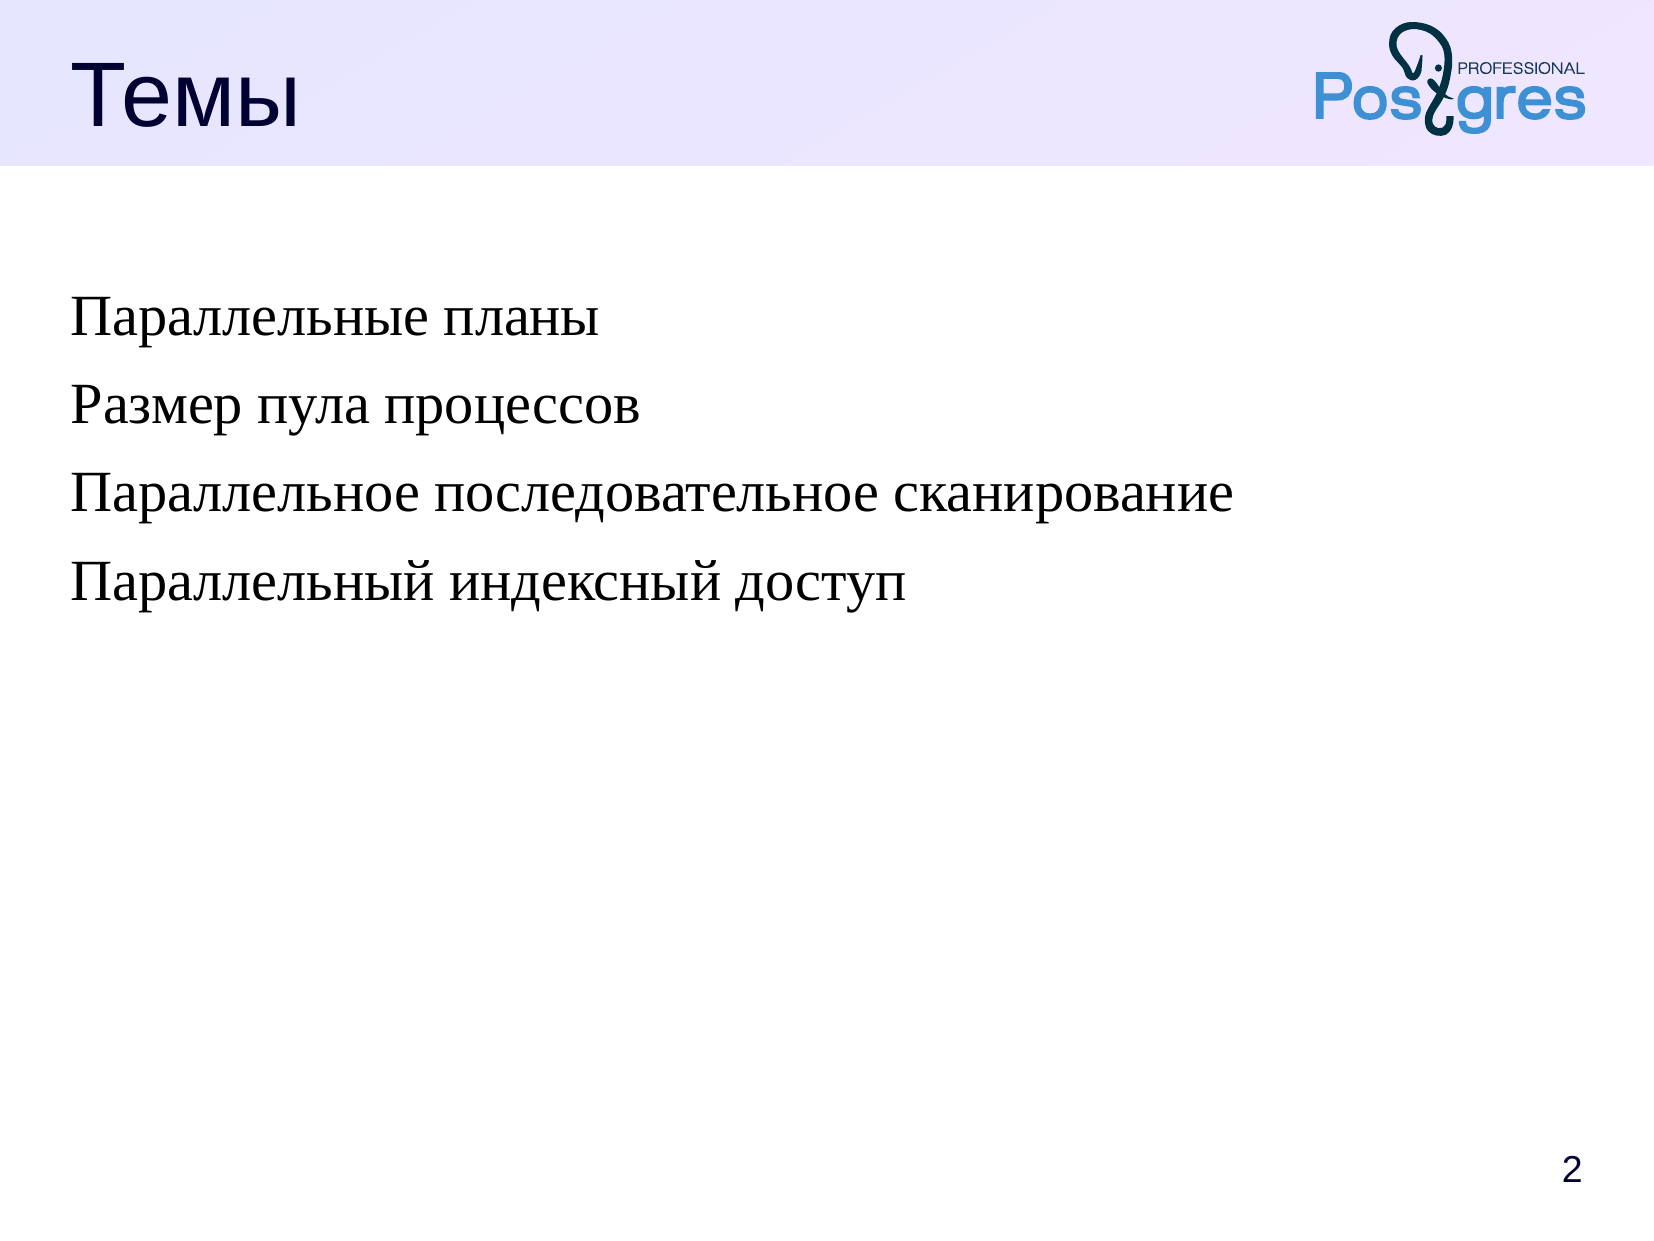

# Темы
Параллельные планы
Размер пула процессов
Параллельное последовательное сканирование
Параллельный индексный доступ